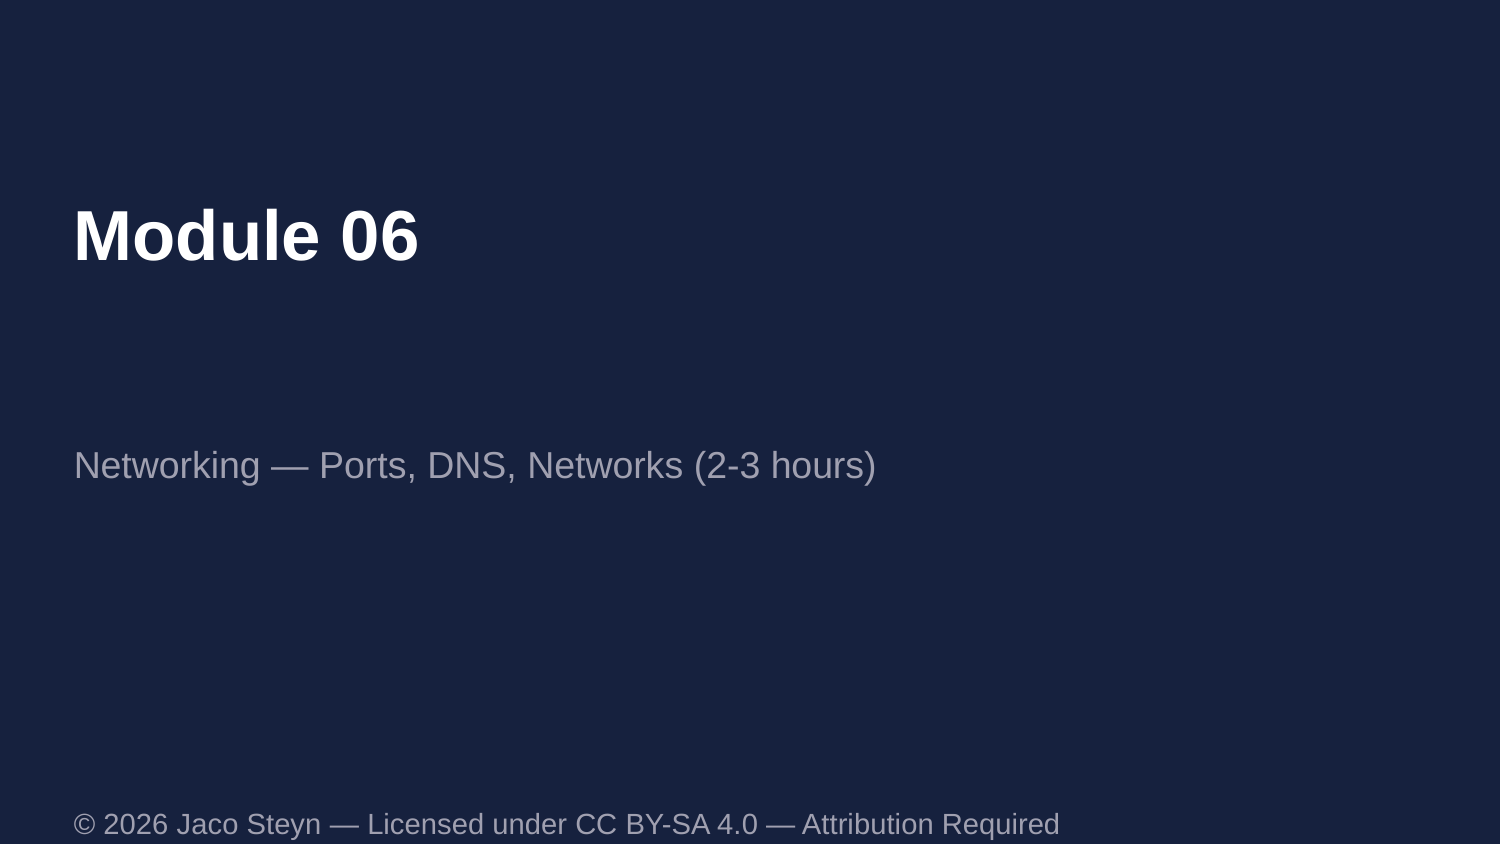

Module 06
Networking — Ports, DNS, Networks (2-3 hours)
© 2026 Jaco Steyn — Licensed under CC BY-SA 4.0 — Attribution Required